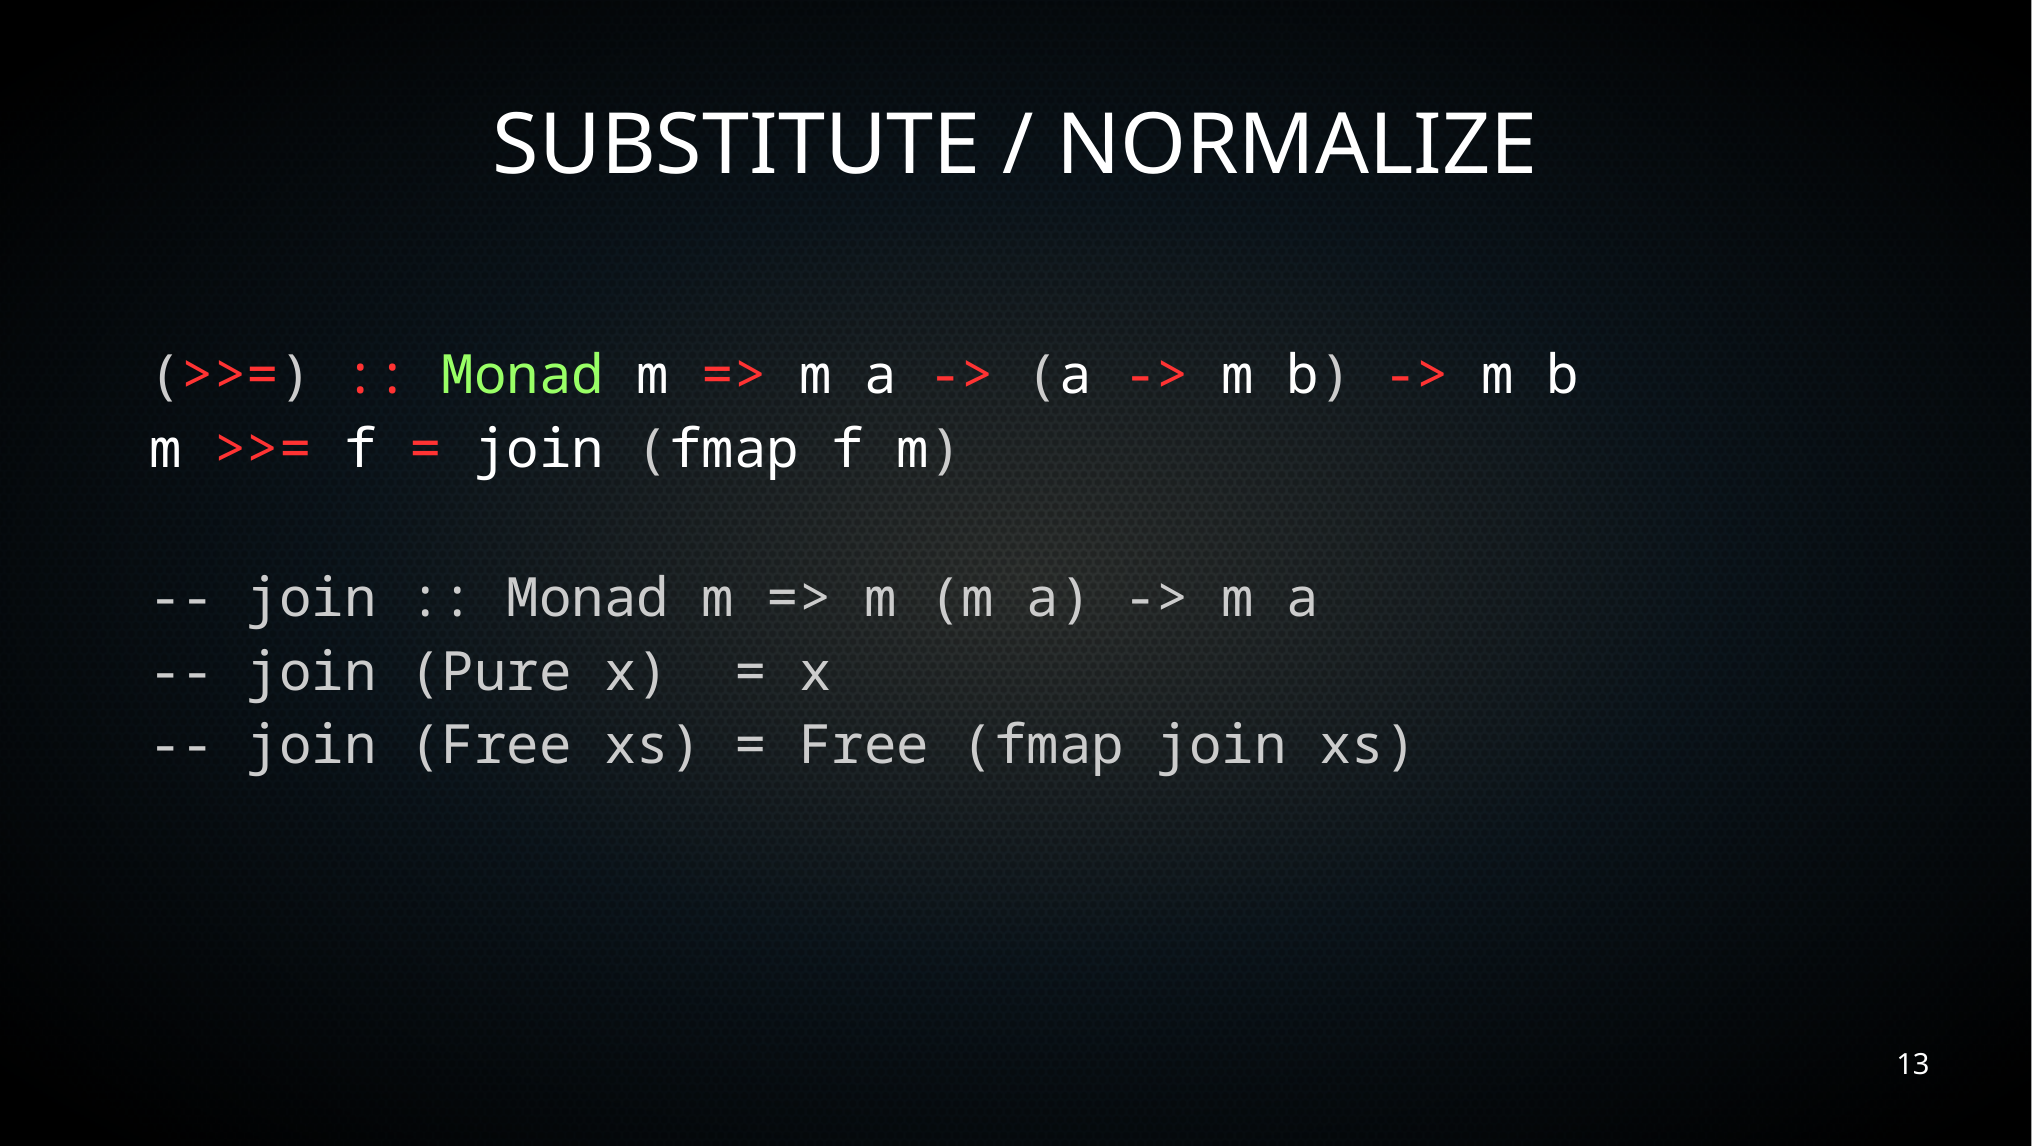

# SUBSTITUTE / NORMALIZE
(>>=) :: Monad m => m a -> (a -> m b) -> m b
m >>= f = join (fmap f m)
-- join :: Monad m => m (m a) -> m a
-- join (Pure x) = x
-- join (Free xs) = Free (fmap join xs)
13